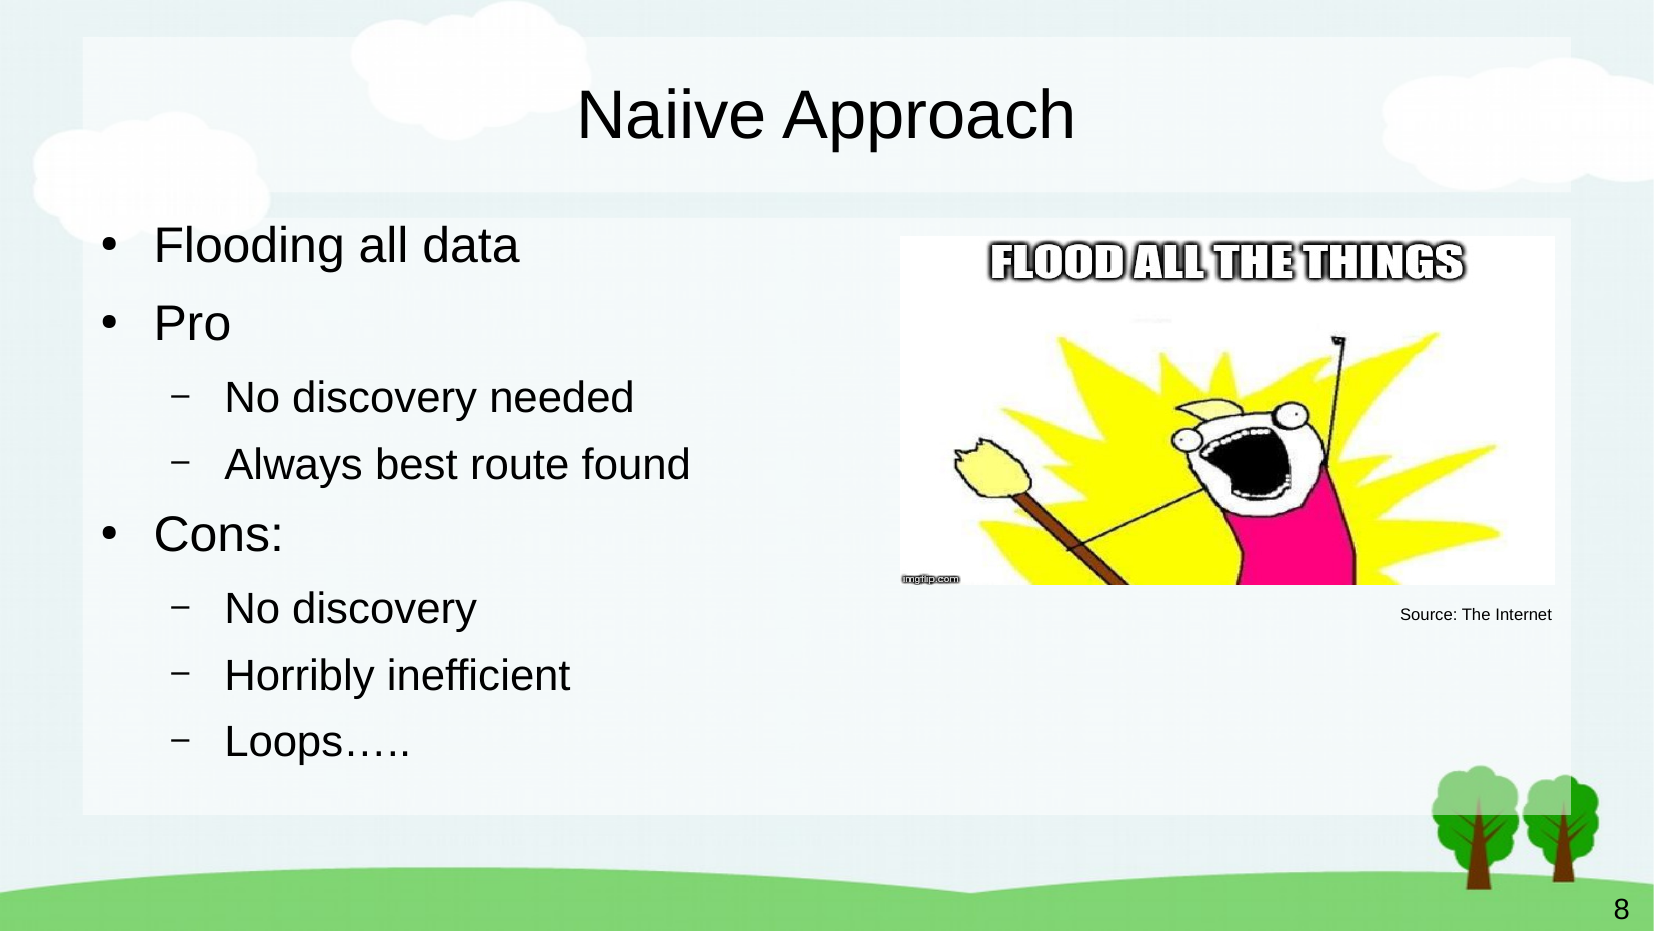

# Naiive Approach
Flooding all data
Pro
No discovery needed
Always best route found
Cons:
No discovery
Horribly inefficient
Loops…..
Source: The Internet
8